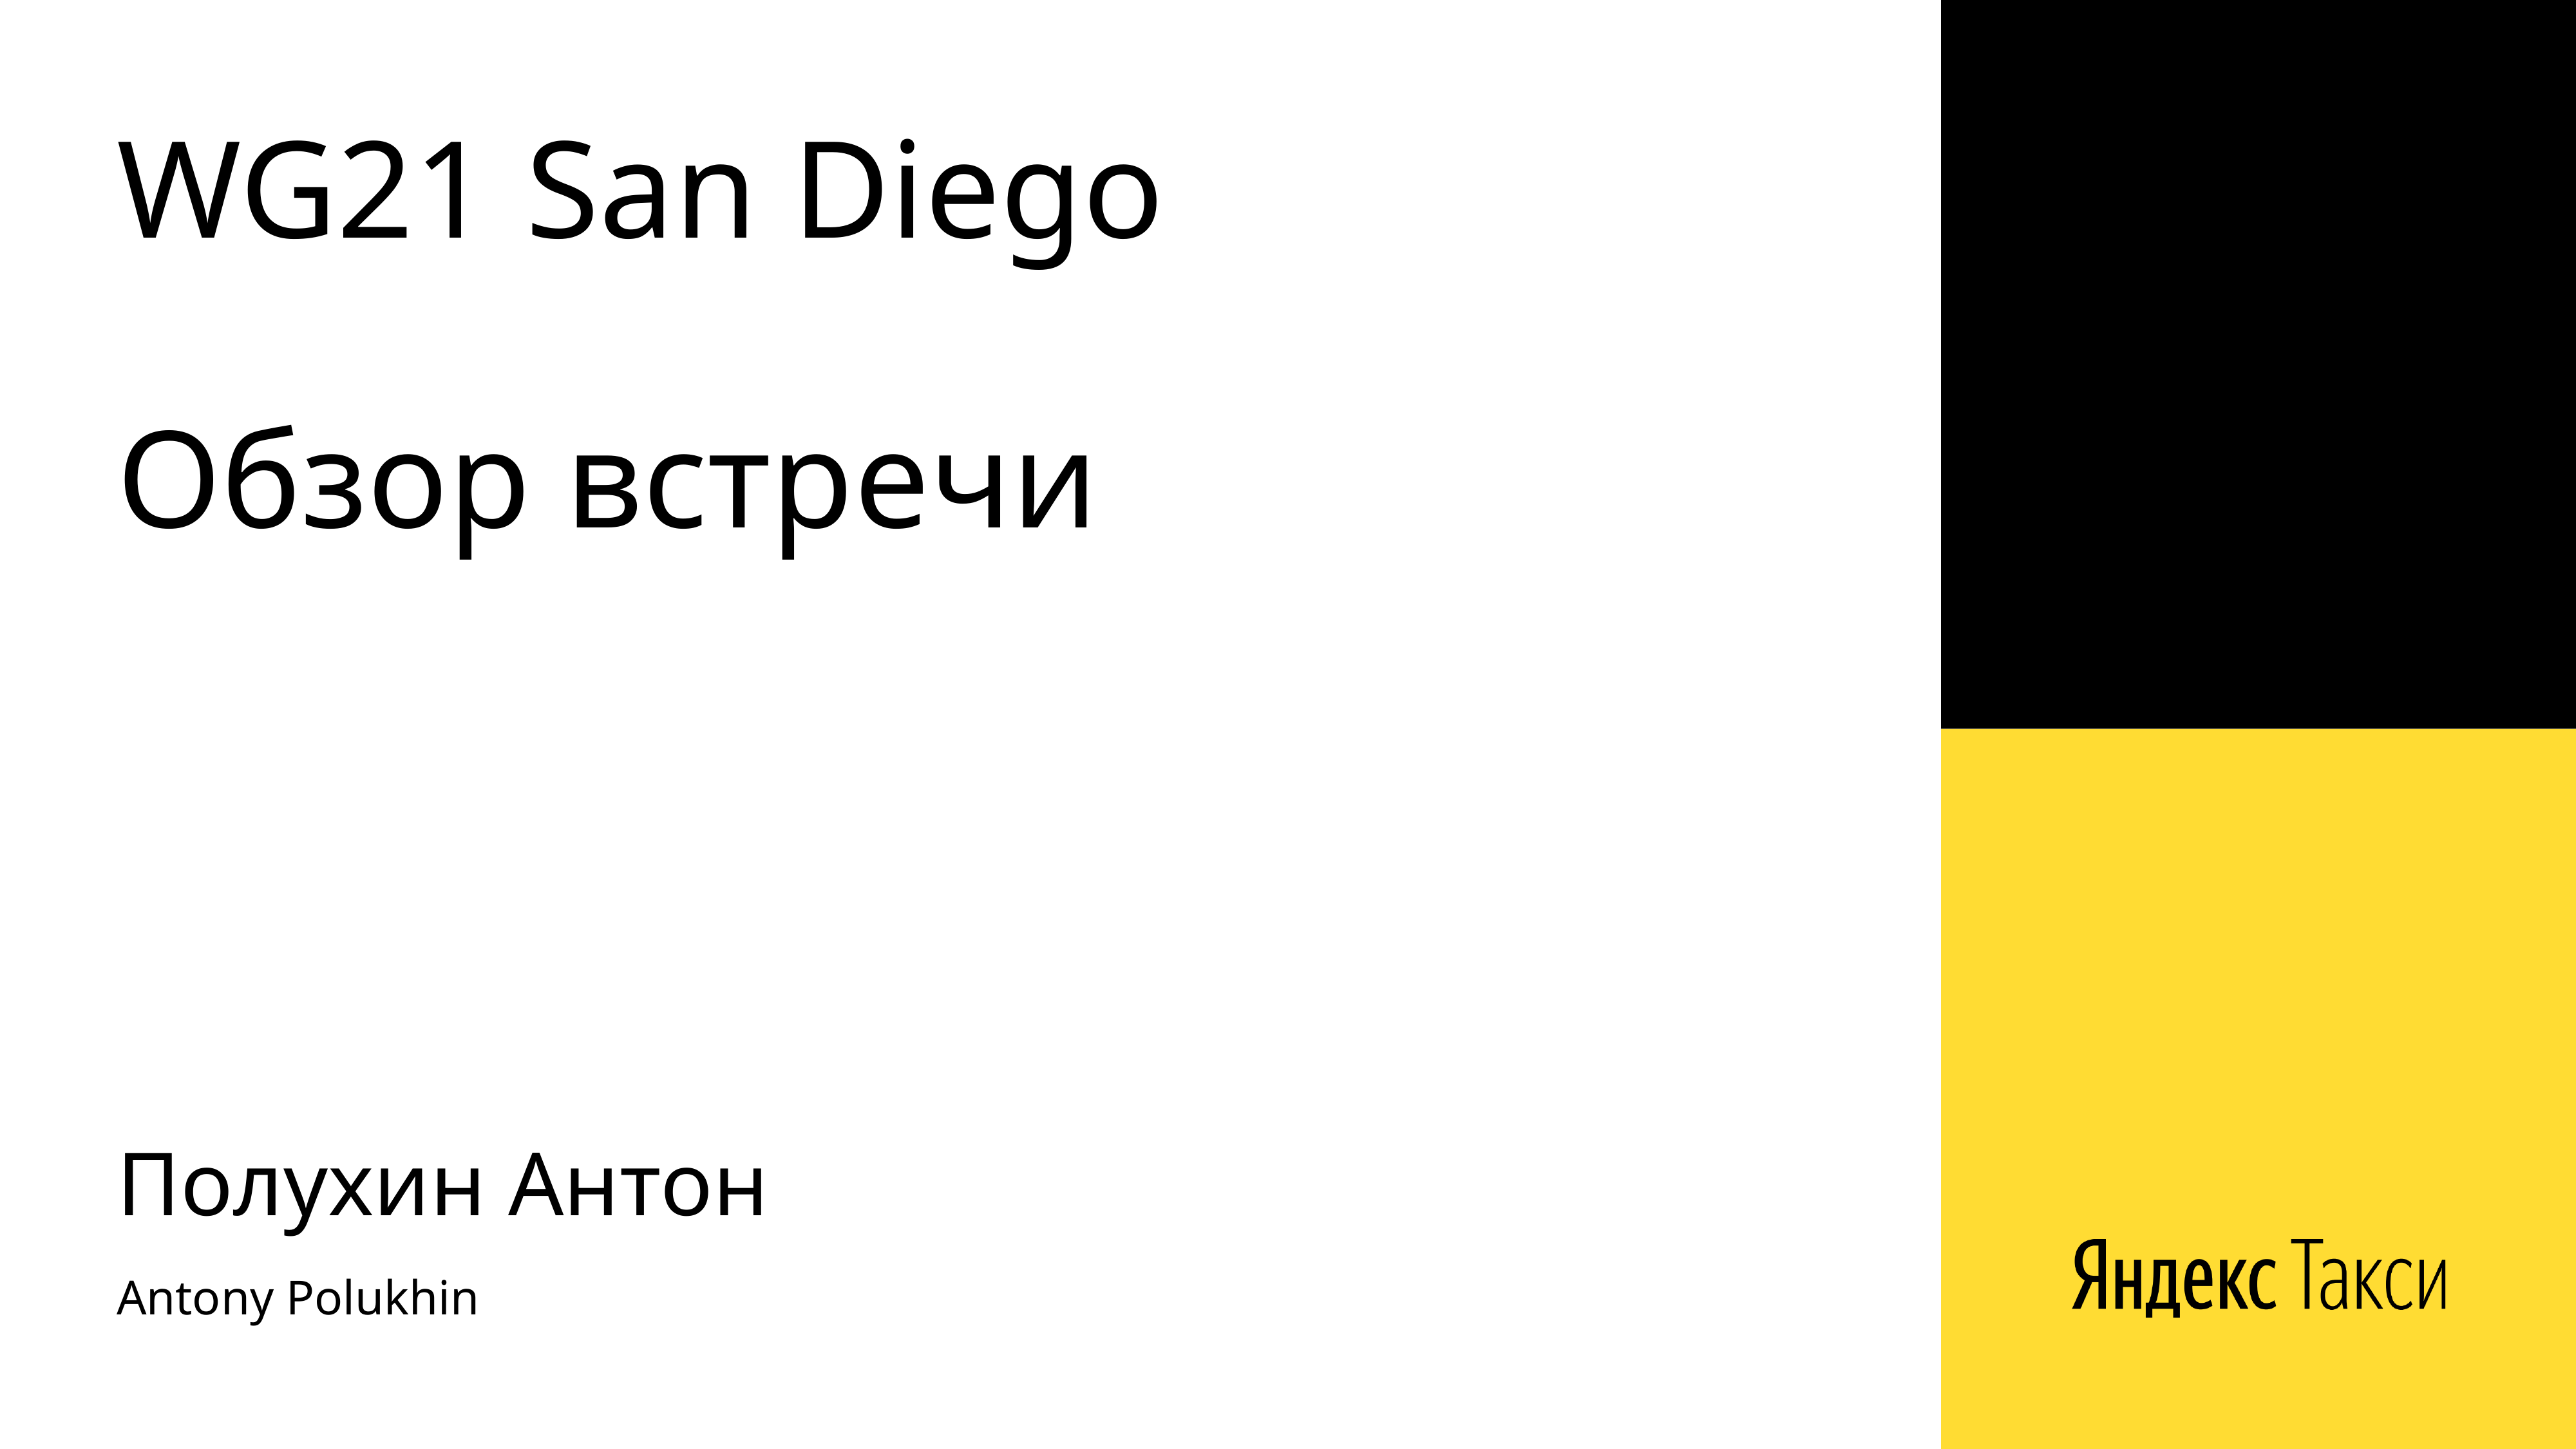

WG21 San Diego
Обзор встречи
Полухин Антон
# Antony Polukhin